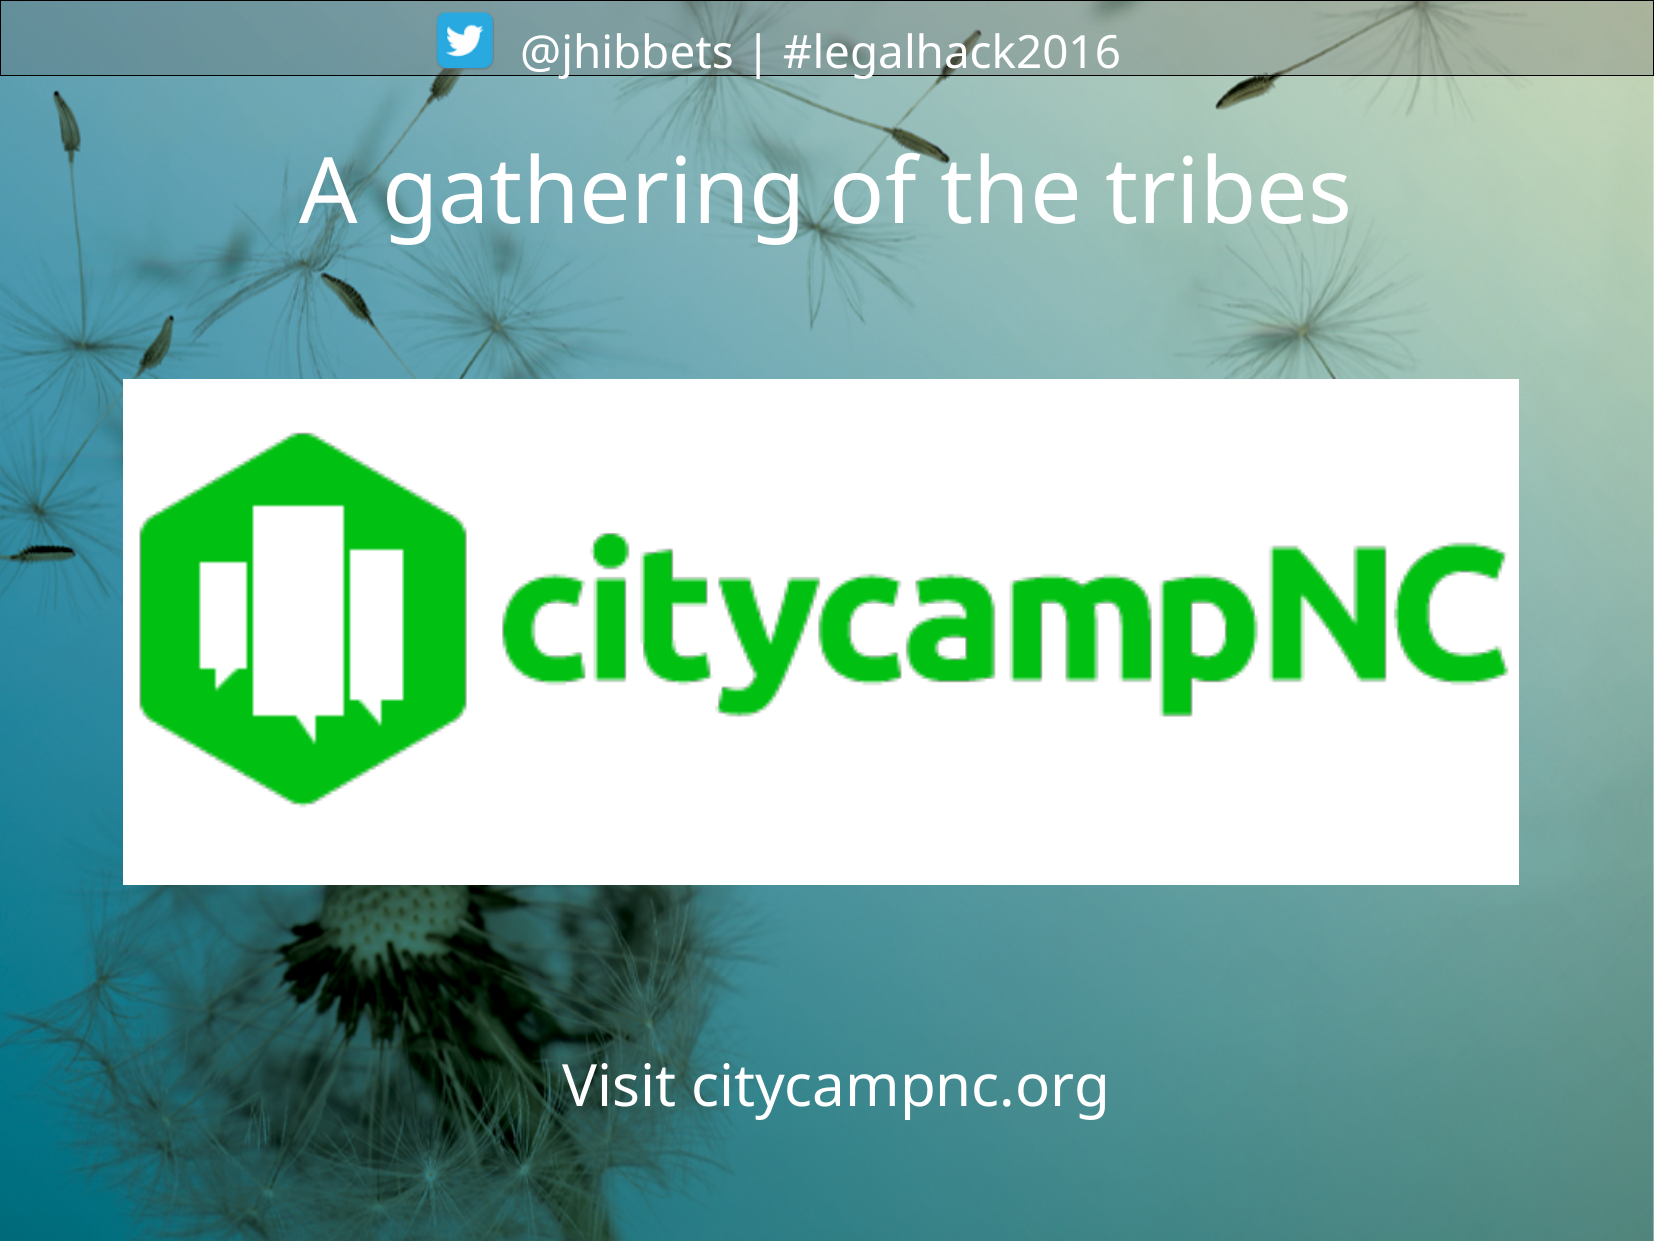

# A gathering of the tribes
Visit citycampnc.org